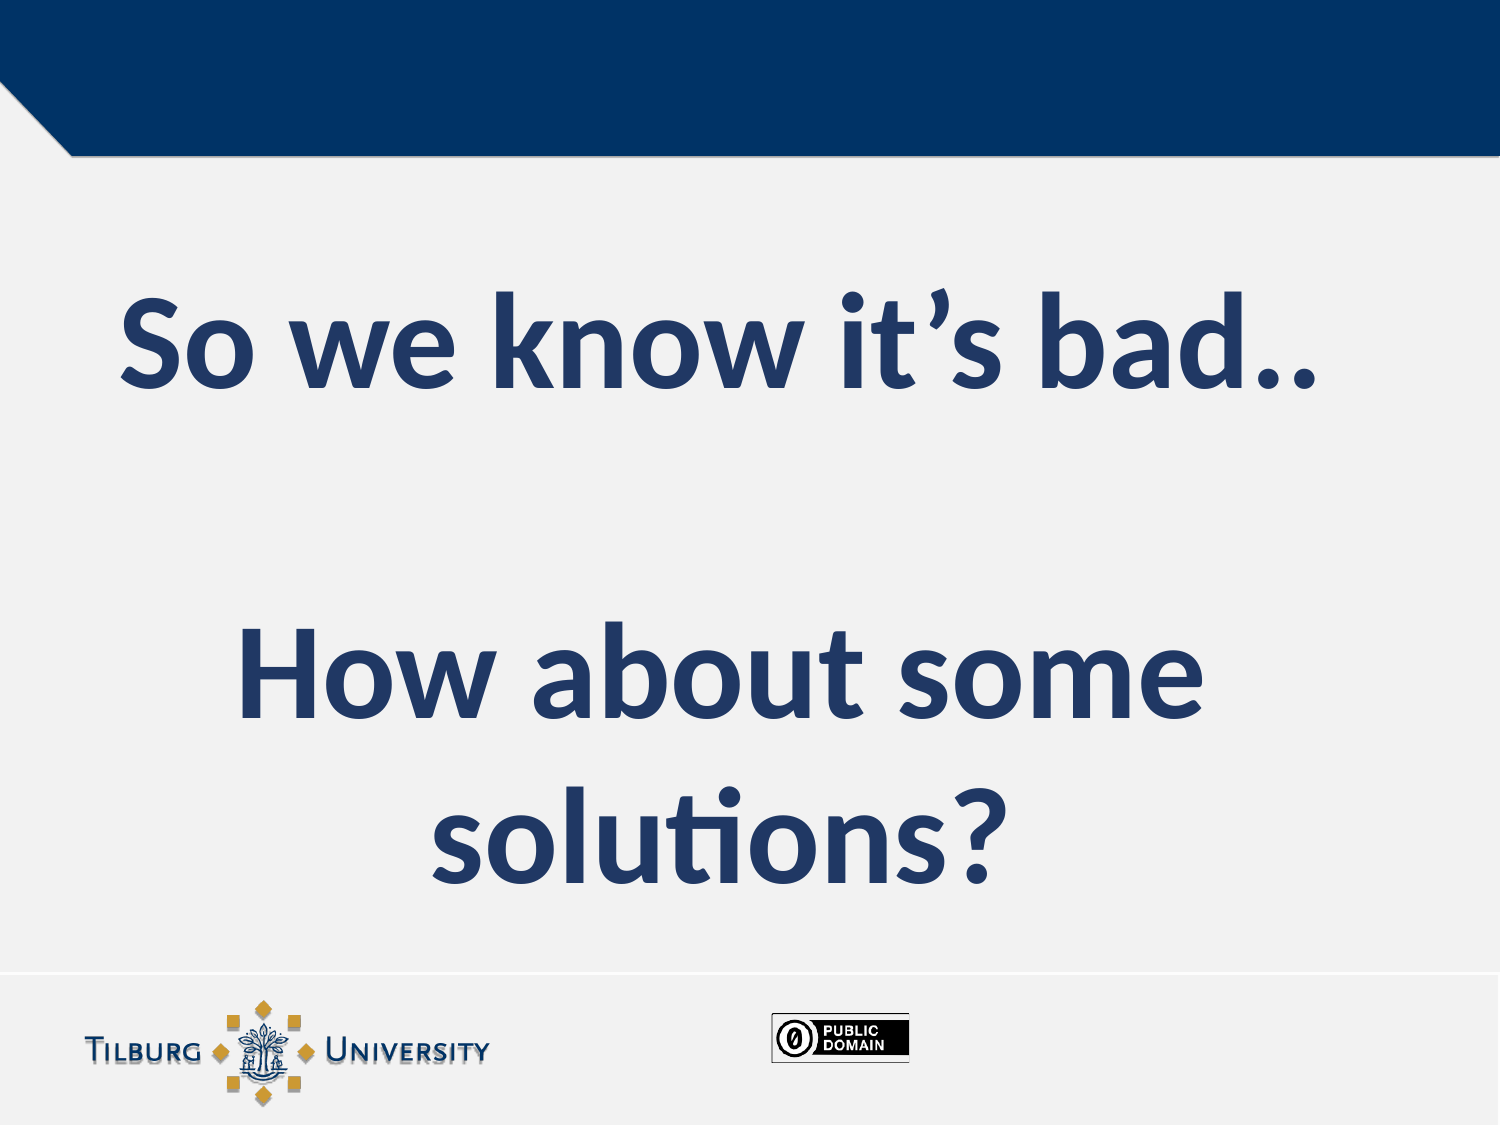

#
So we know it’s bad..
How about some solutions?